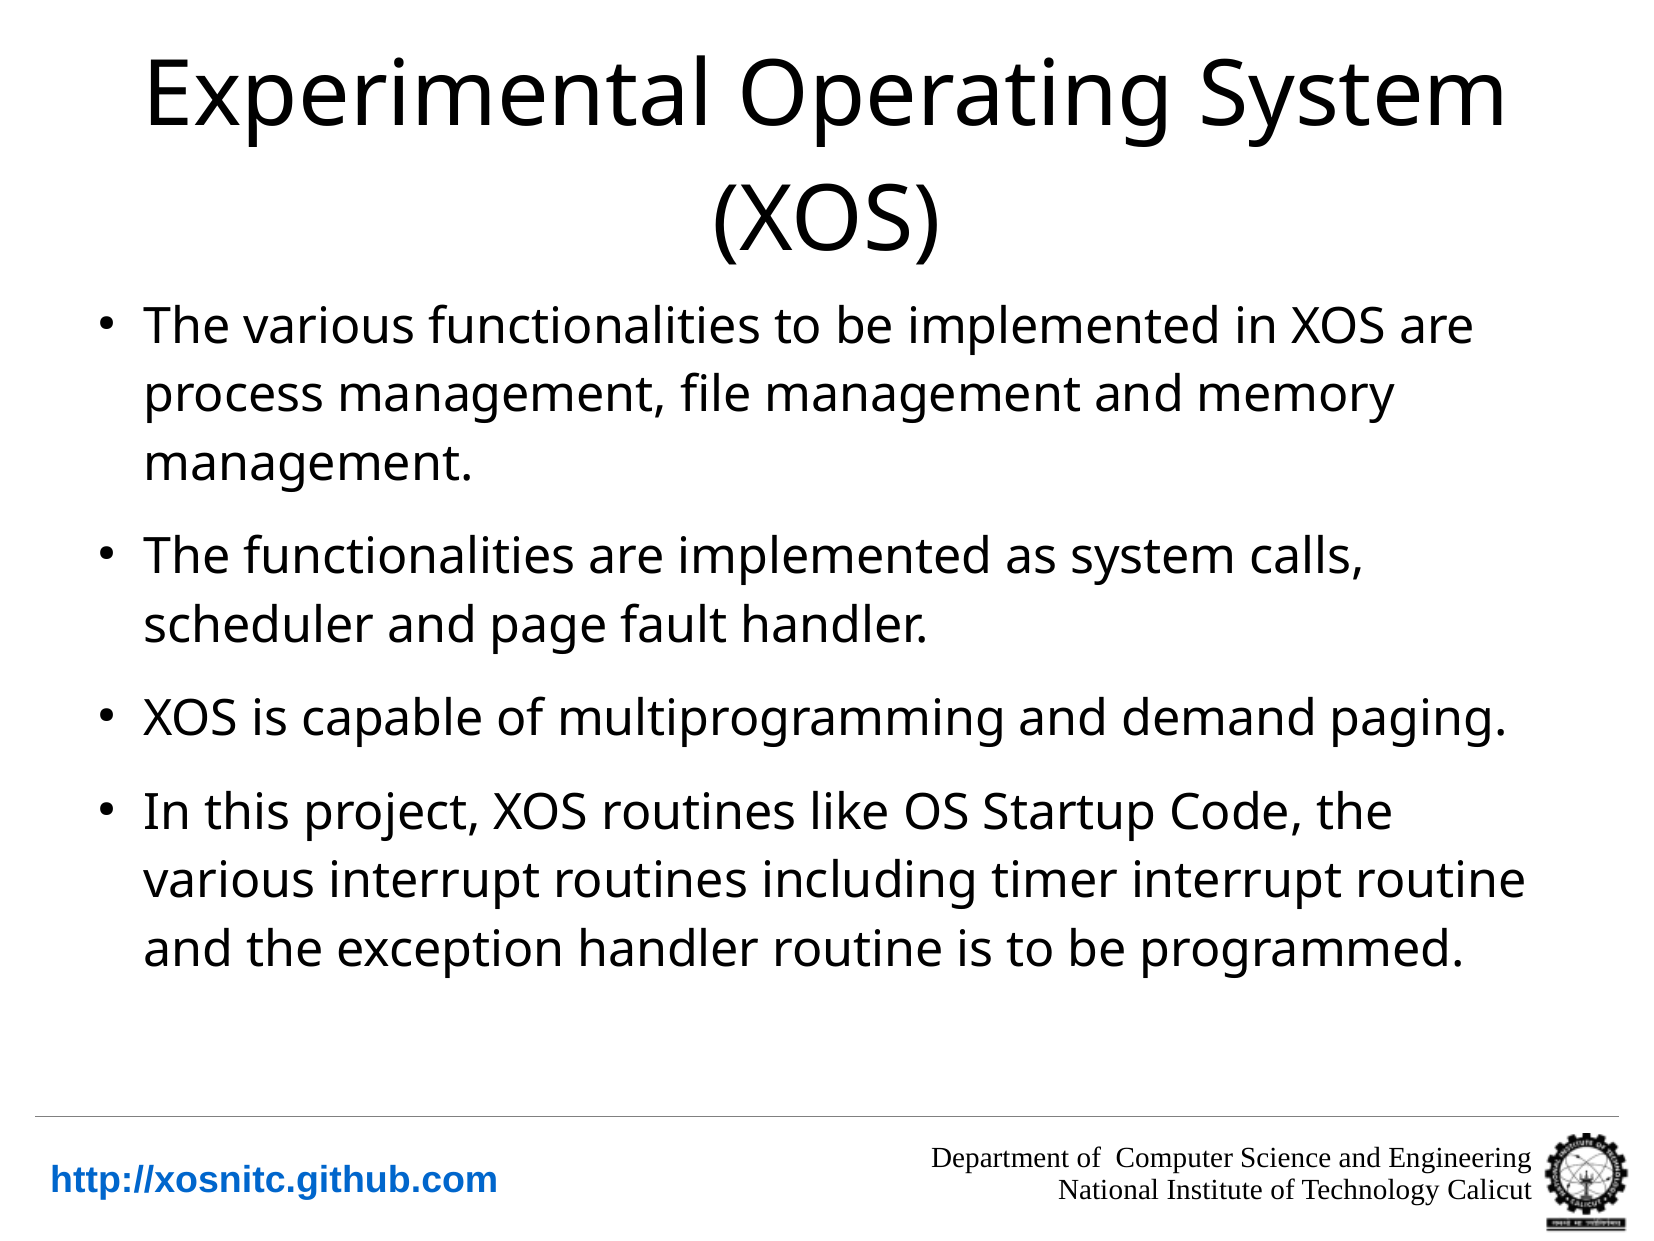

# Experimental Operating System (XOS)
The various functionalities to be implemented in XOS are process management, file management and memory management.
The functionalities are implemented as system calls, scheduler and page fault handler.
XOS is capable of multiprogramming and demand paging.
In this project, XOS routines like OS Startup Code, the various interrupt routines including timer interrupt routine and the exception handler routine is to be programmed.